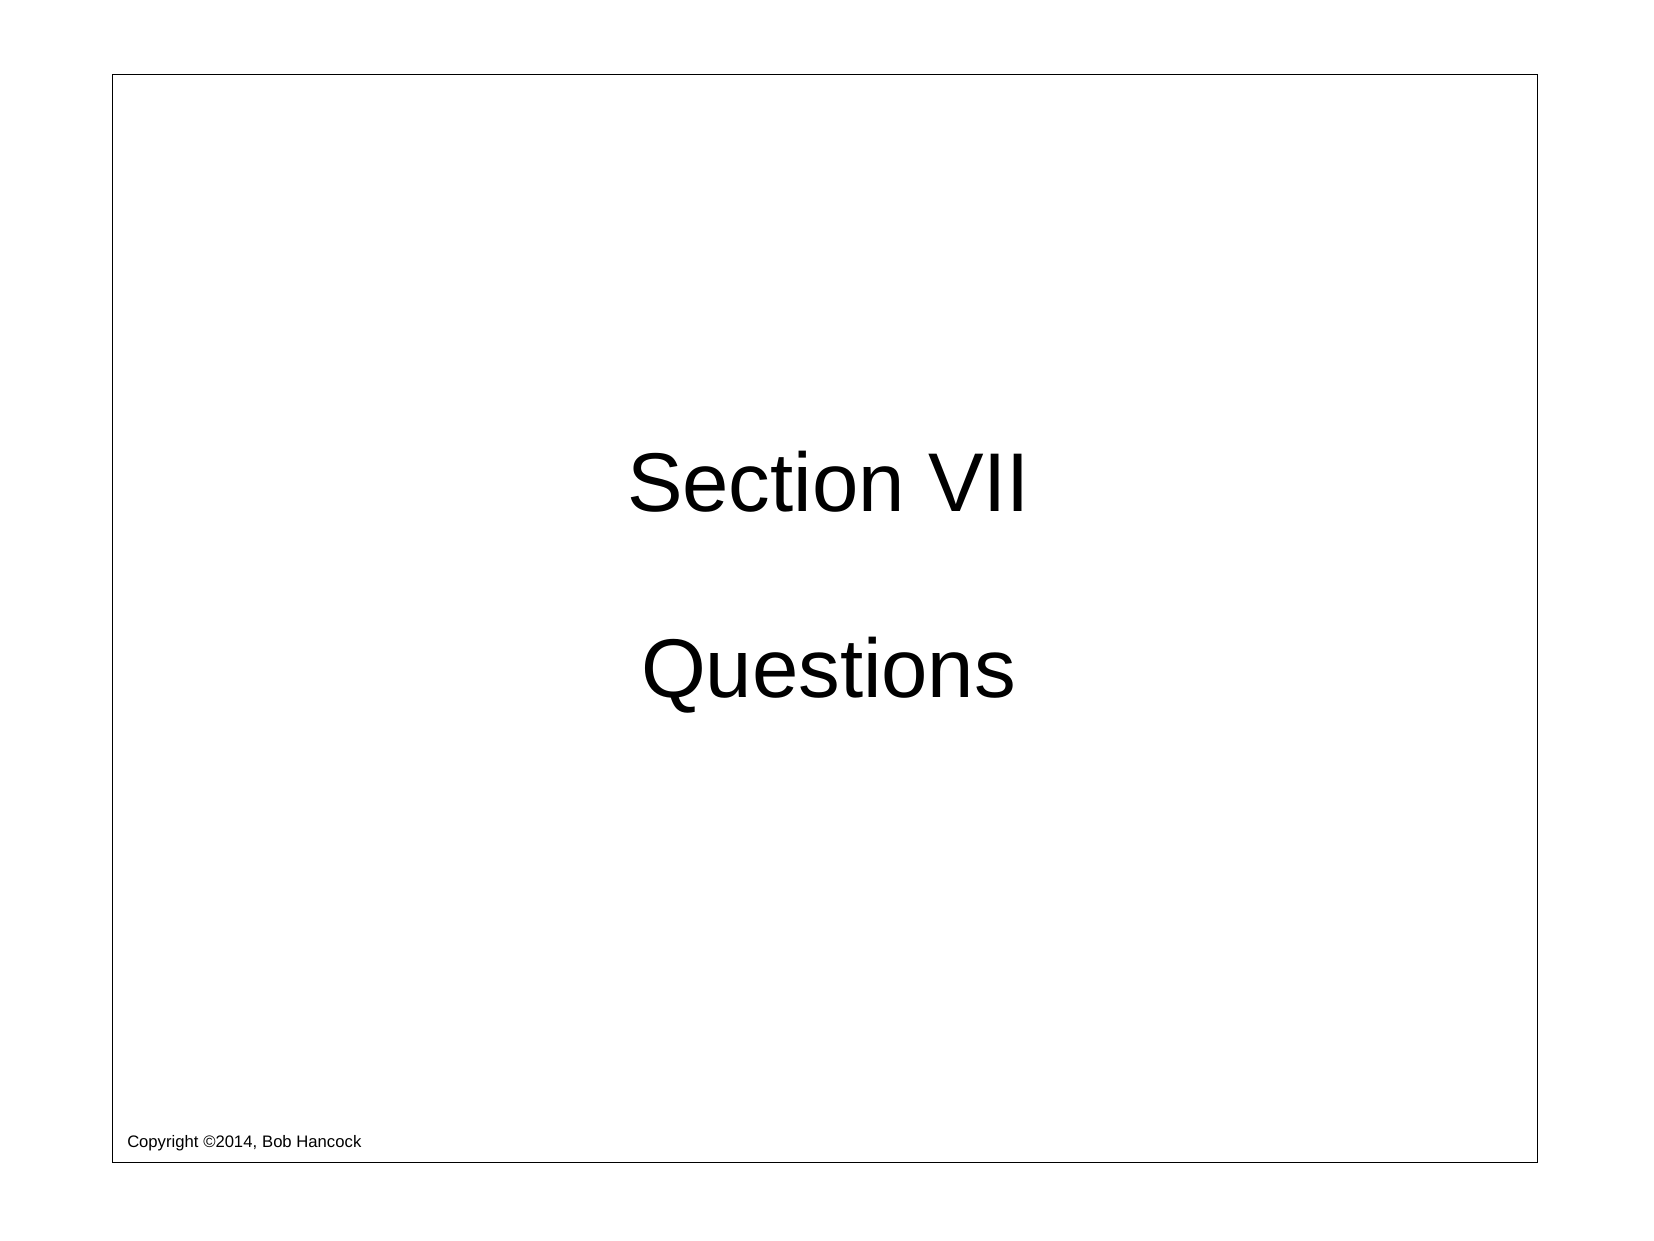

# Section VII Questions
Copyright ©2014, Bob Hancock